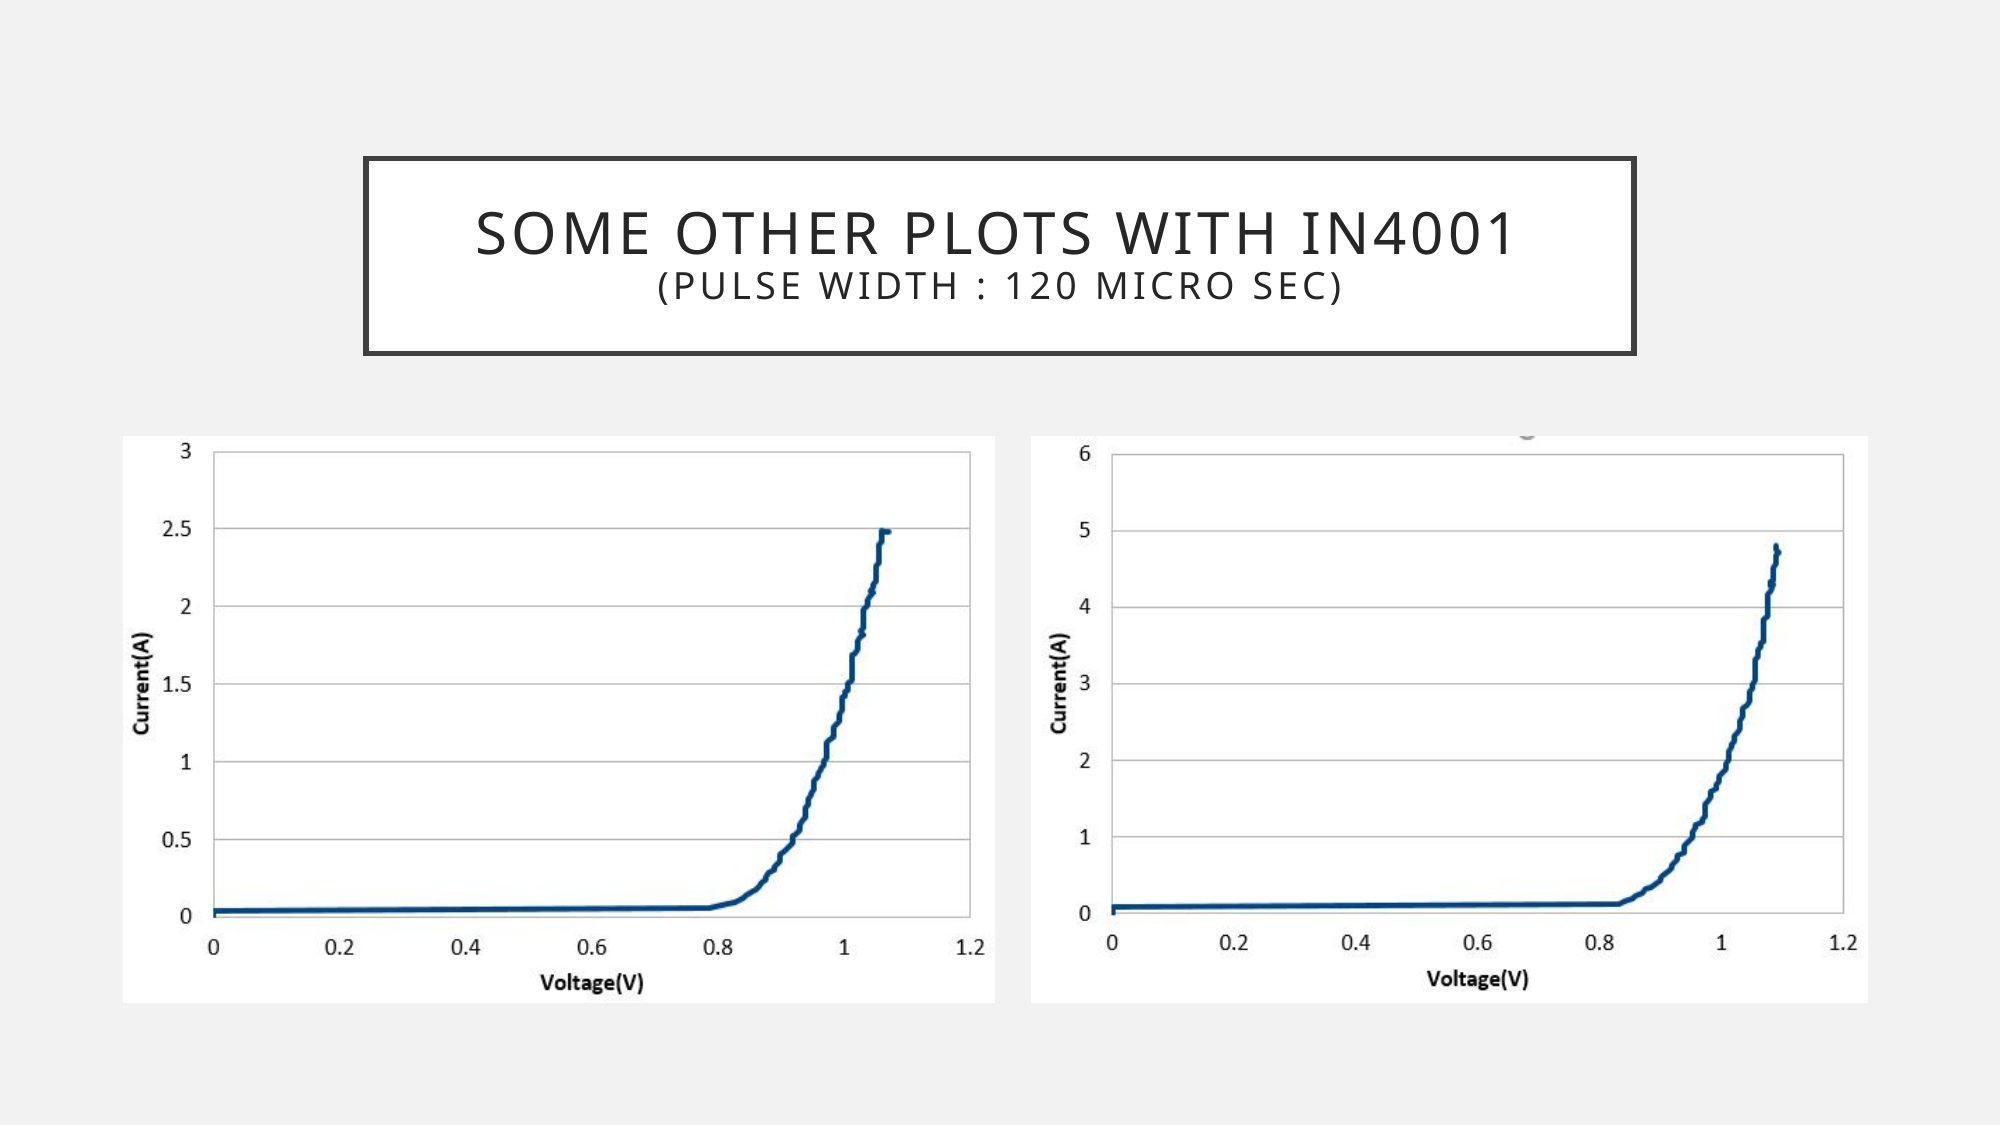

# Some other plots with IN4001 (pulse width : 120 micro sec)